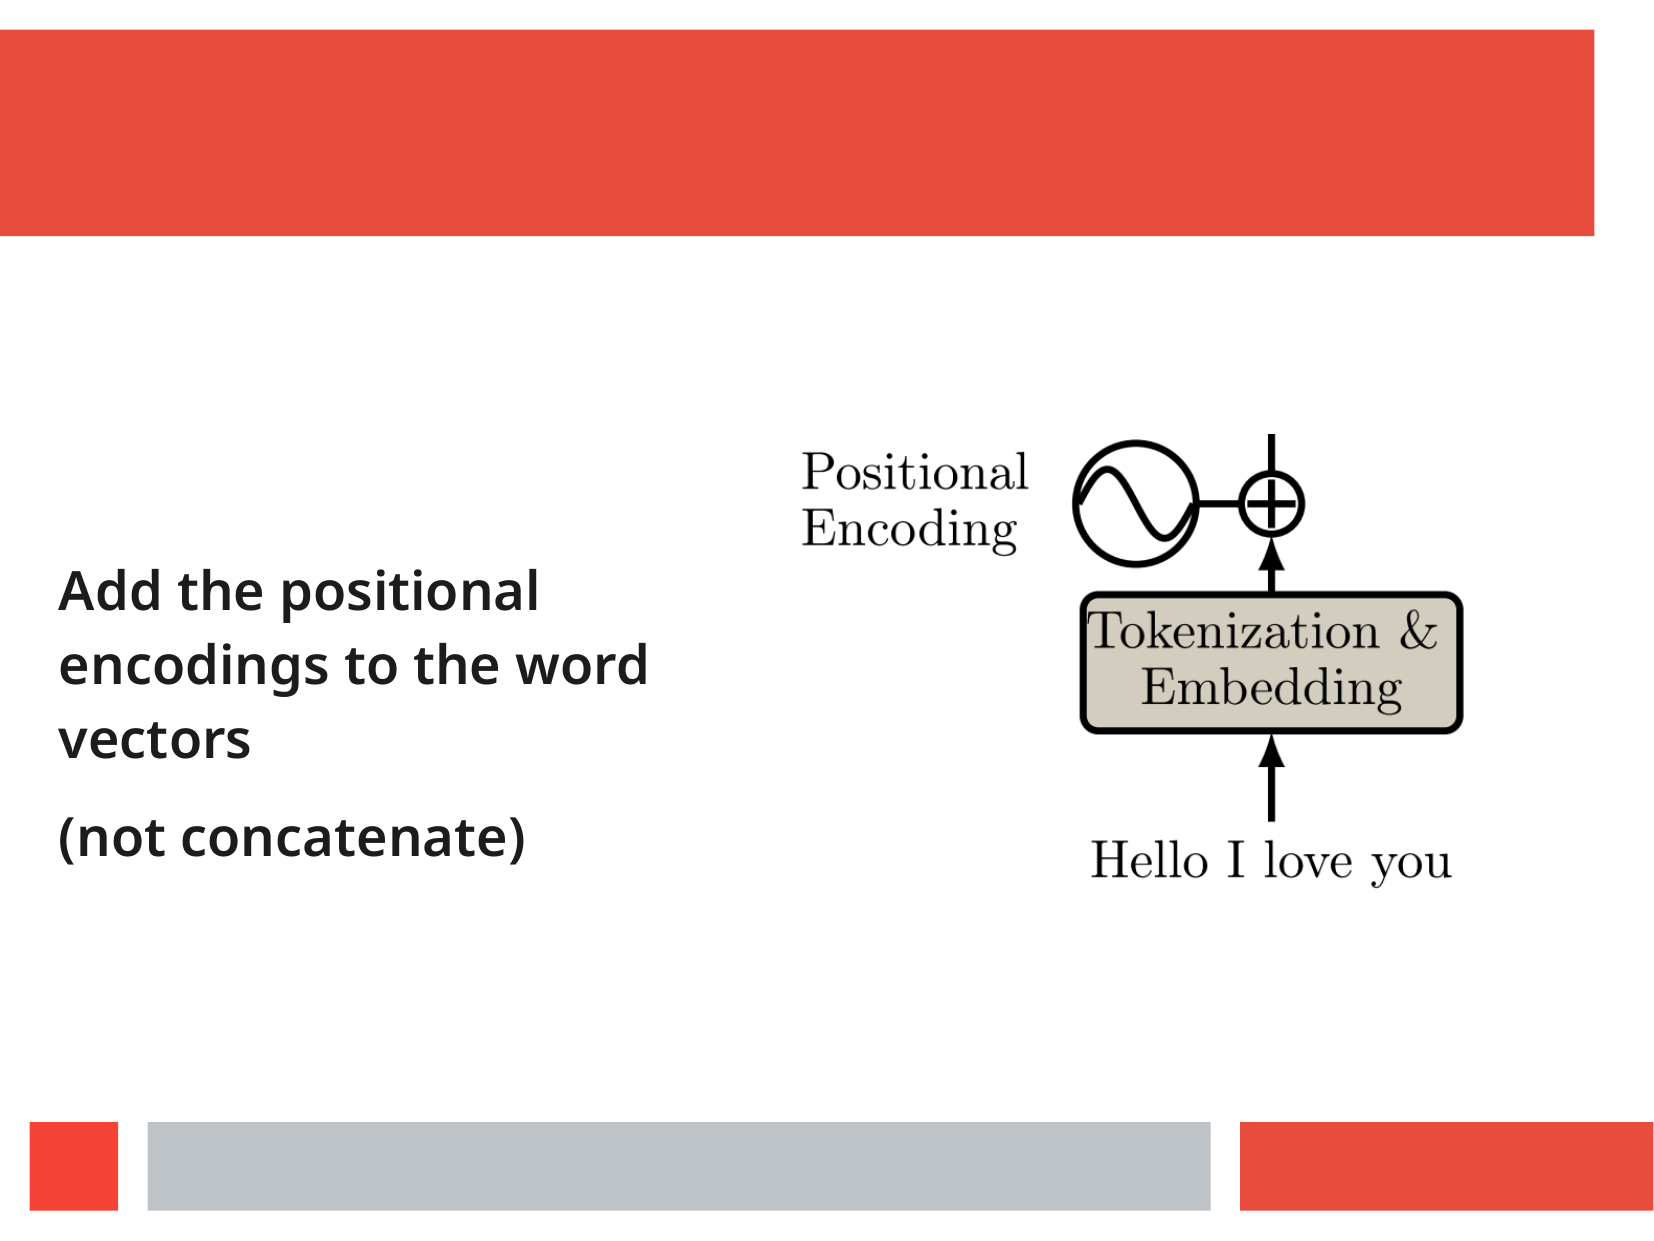

#
Add the positional encodings to the word vectors
(not concatenate)